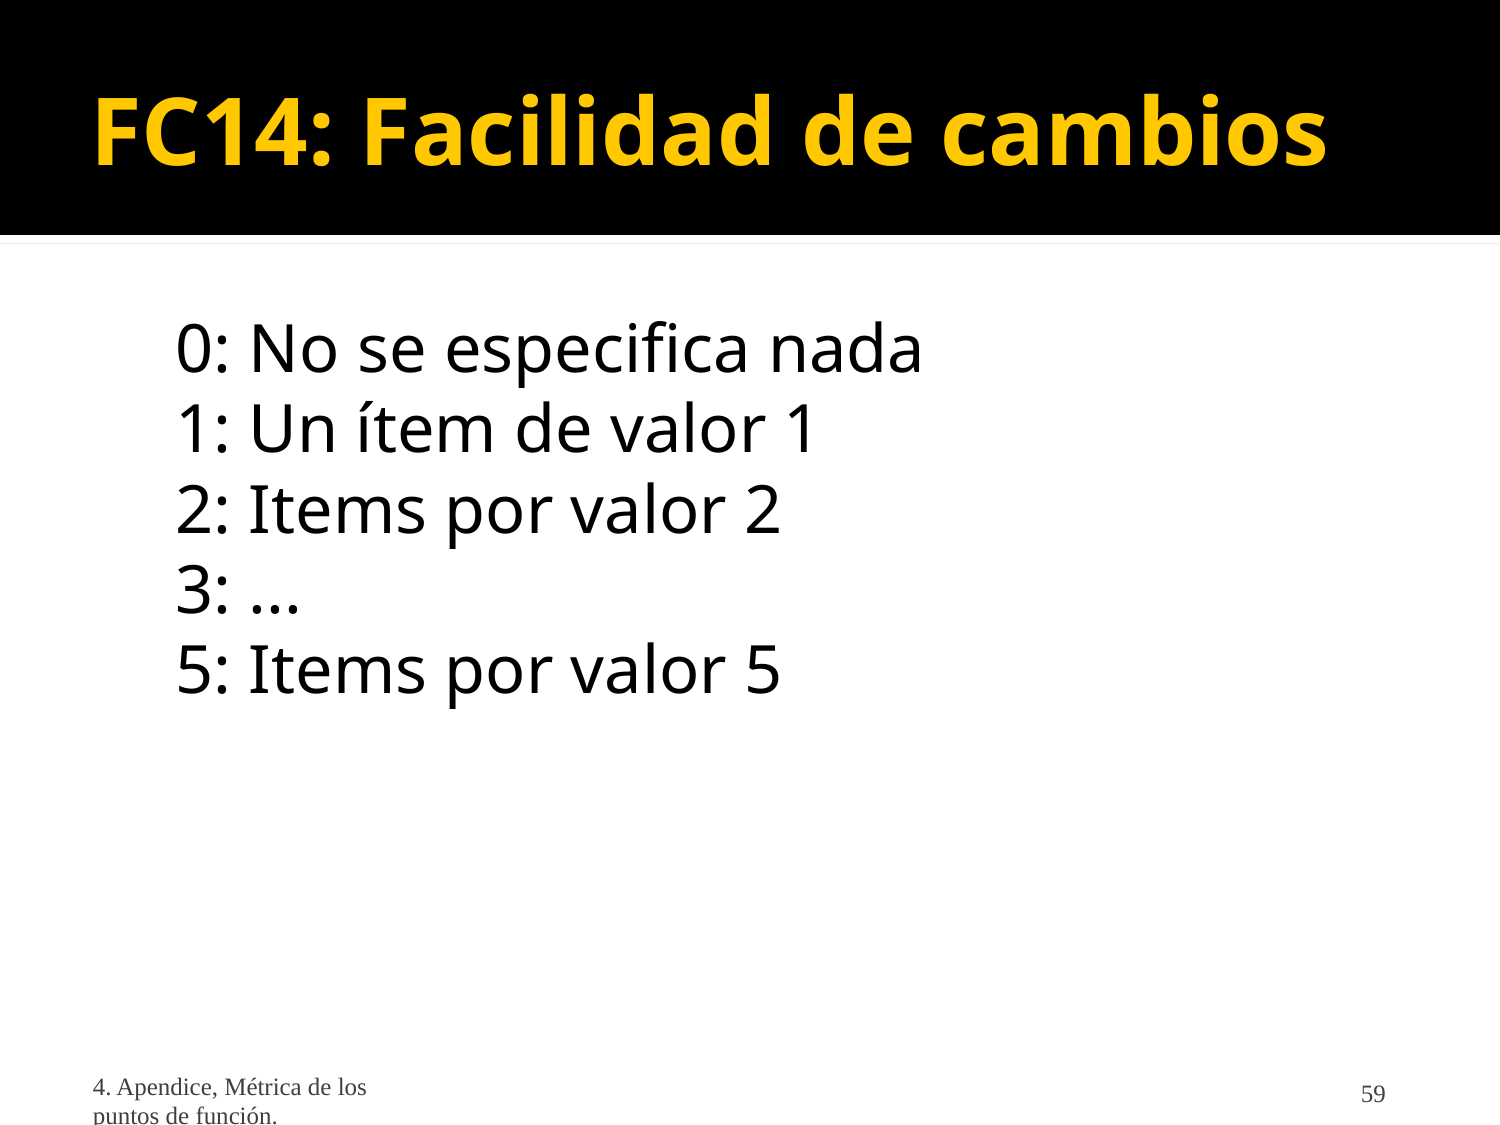

# FC14: Facilidad de cambios
0: No se especifica nada
1: Un ítem de valor 1
2: Items por valor 2
3: ...
5: Items por valor 5
4. Apendice, Métrica de los puntos de función.